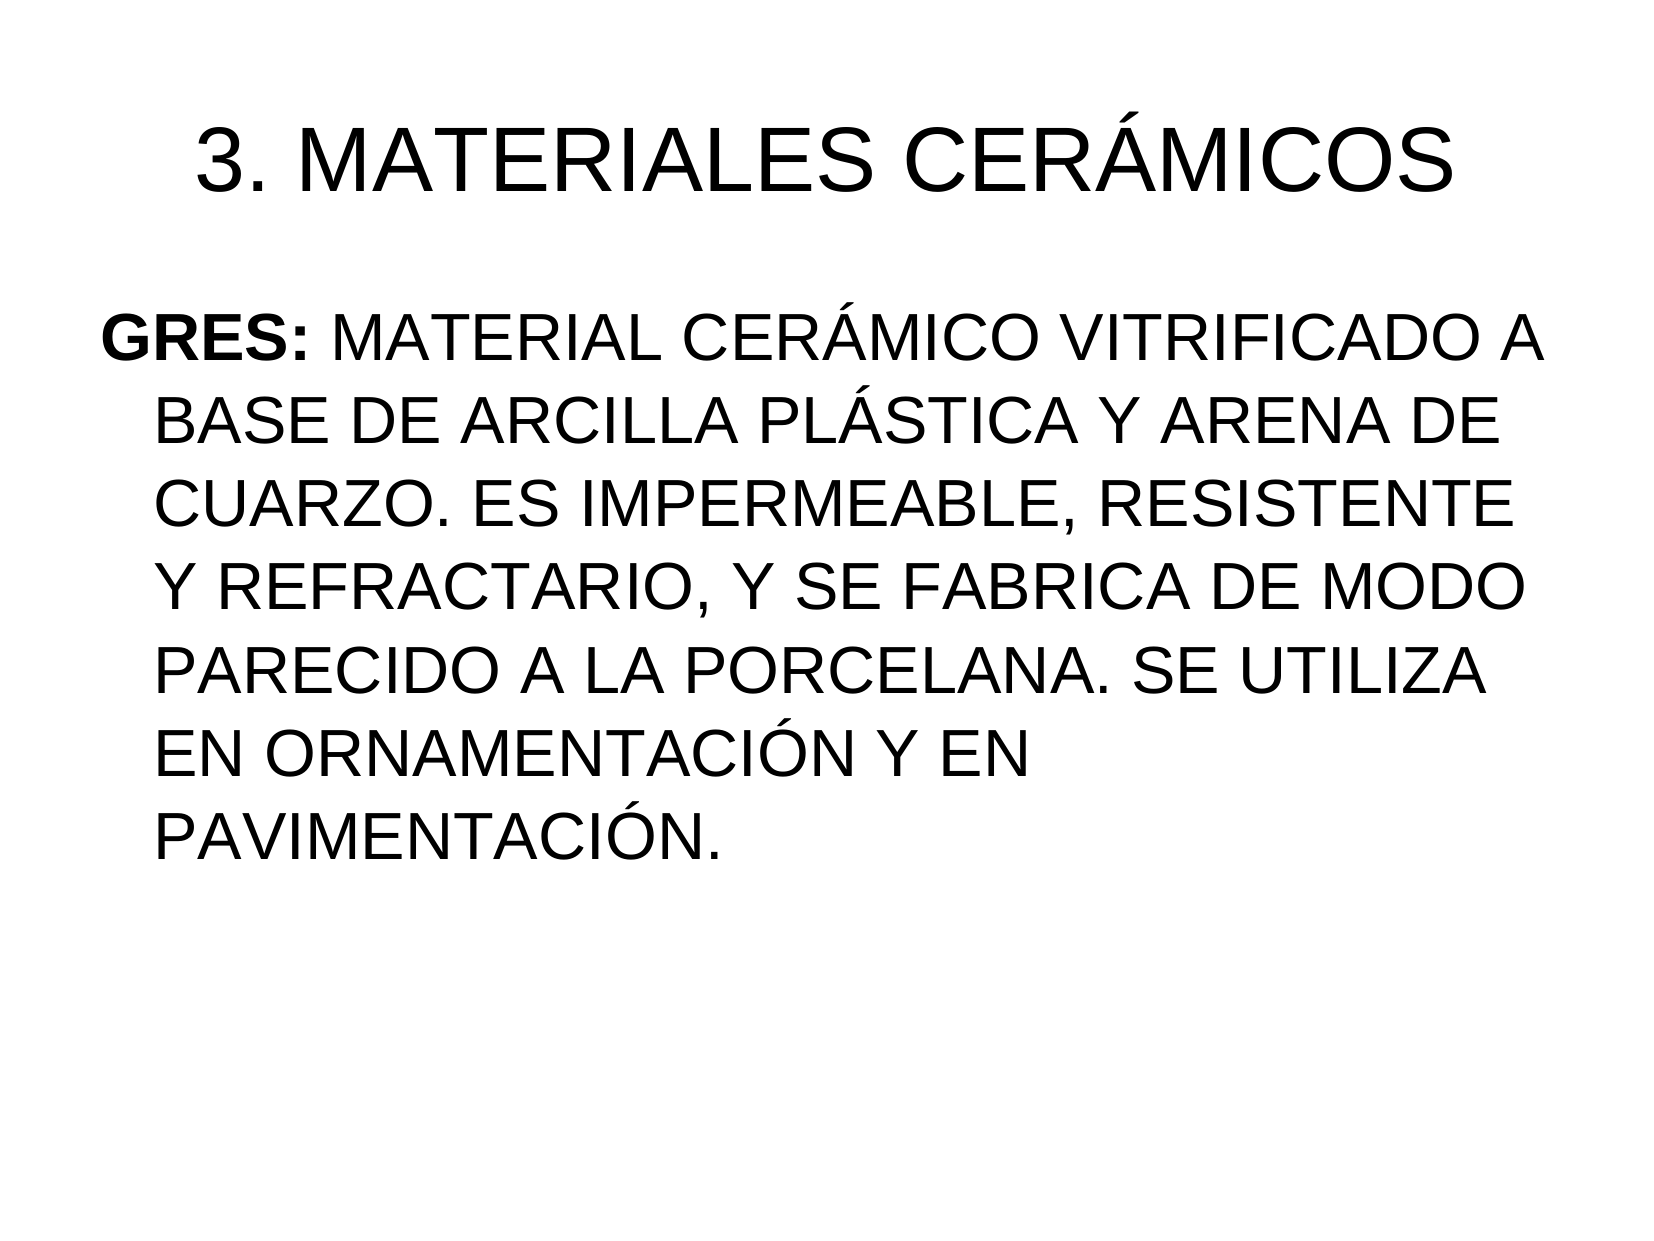

# 3. MATERIALES CERÁMICOS
GRES: MATERIAL CERÁMICO VITRIFICADO A BASE DE ARCILLA PLÁSTICA Y ARENA DE CUARZO. ES IMPERMEABLE, RESISTENTE Y REFRACTARIO, Y SE FABRICA DE MODO PARECIDO A LA PORCELANA. SE UTILIZA EN ORNAMENTACIÓN Y EN PAVIMENTACIÓN.